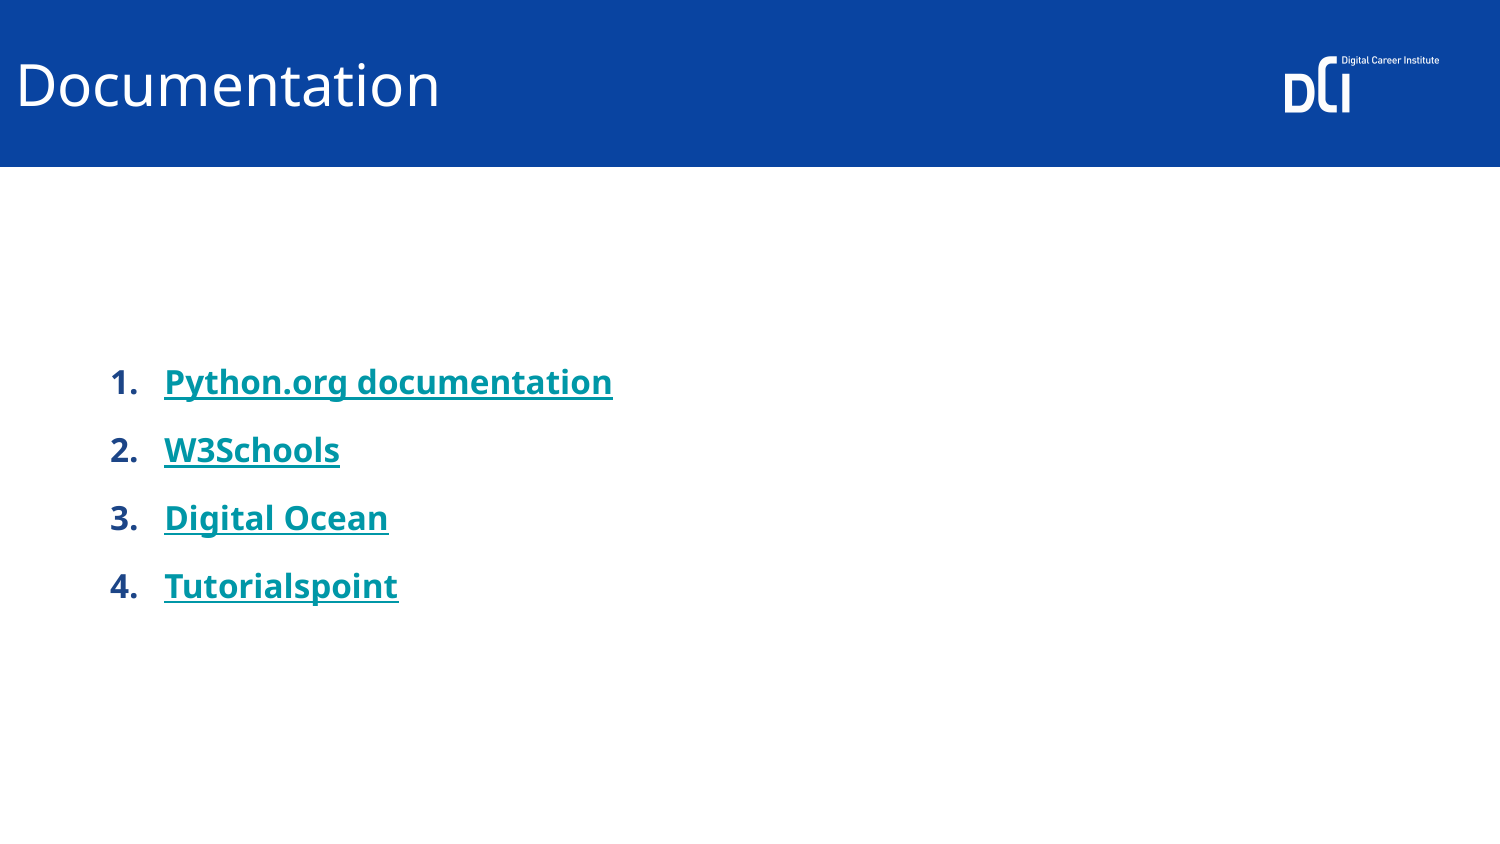

# Documentation
Python.org documentation
W3Schools
Digital Ocean
Tutorialspoint